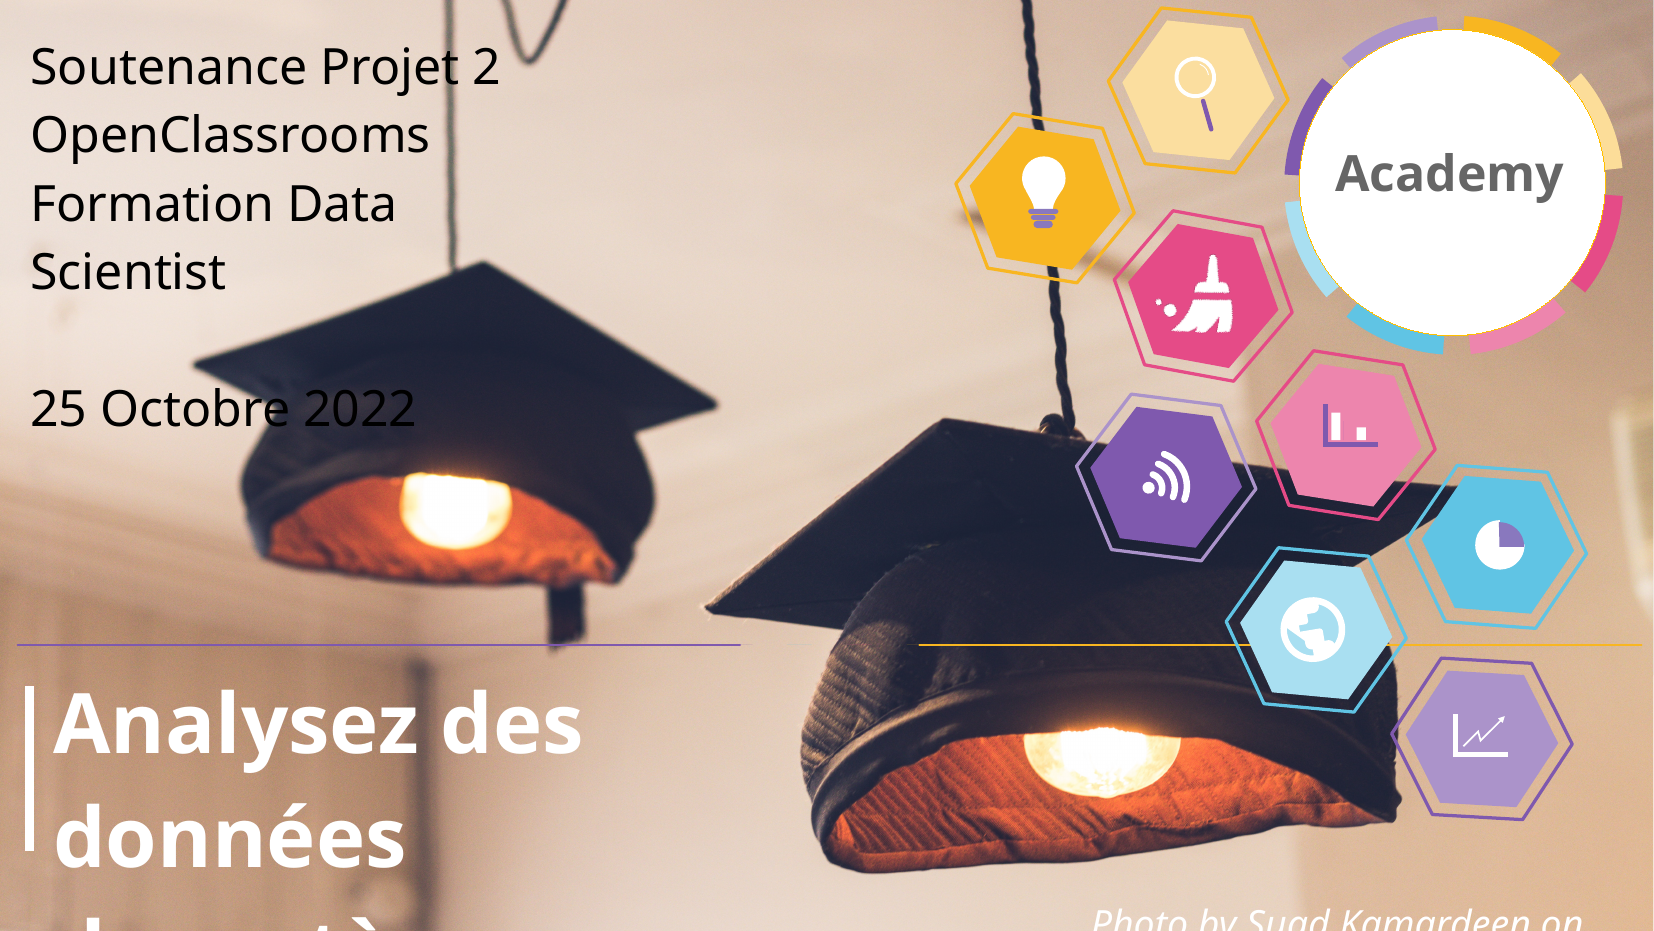

Soutenance Projet 2
OpenClassrooms
Formation Data Scientist
25 Octobre 2022
# Academy
Academy
Analysez des données
de systèmes éducatifs
Photo by Suad Kamardeen on Unsplash